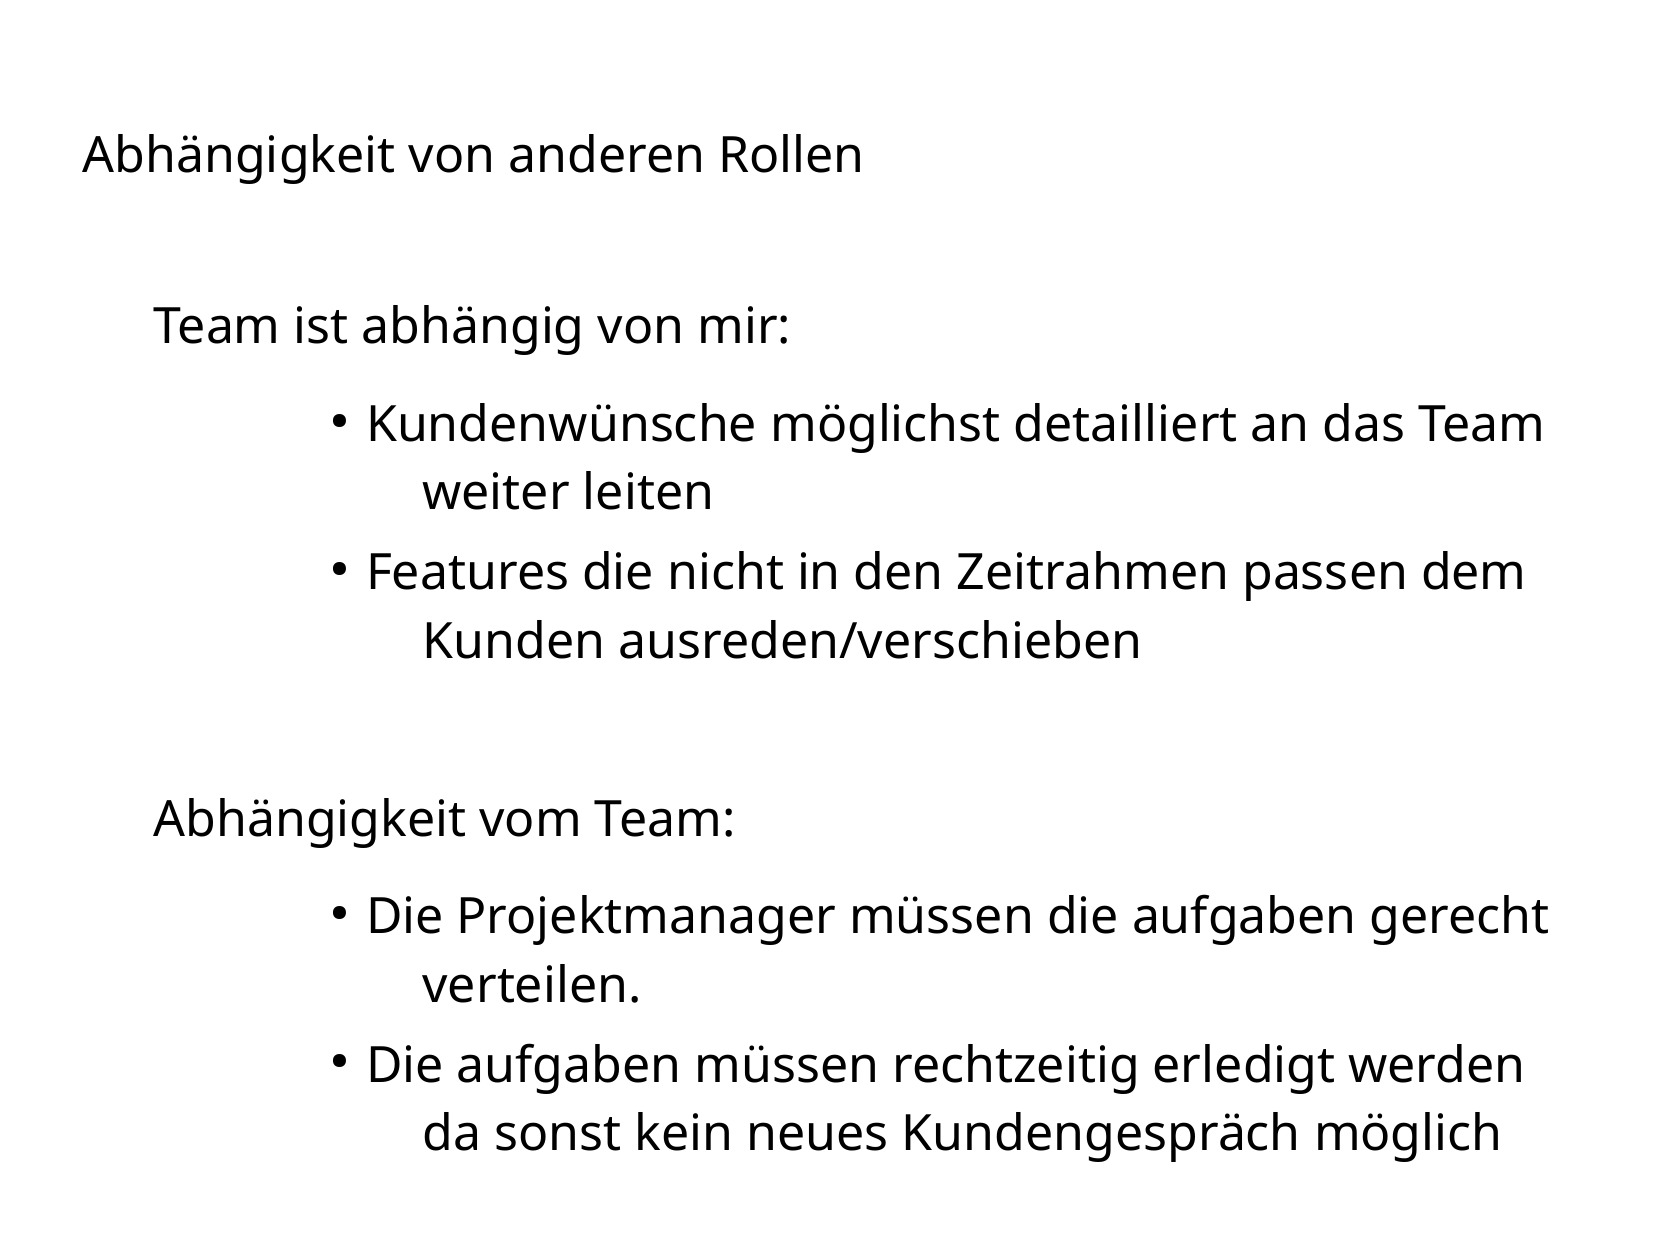

# Abhängigkeit von anderen Rollen
Team ist abhängig von mir:
Kundenwünsche möglichst detailliert an das Team weiter leiten
Features die nicht in den Zeitrahmen passen dem Kunden ausreden/verschieben
Abhängigkeit vom Team:
Die Projektmanager müssen die aufgaben gerecht verteilen.
Die aufgaben müssen rechtzeitig erledigt werden da sonst kein neues Kundengespräch möglich